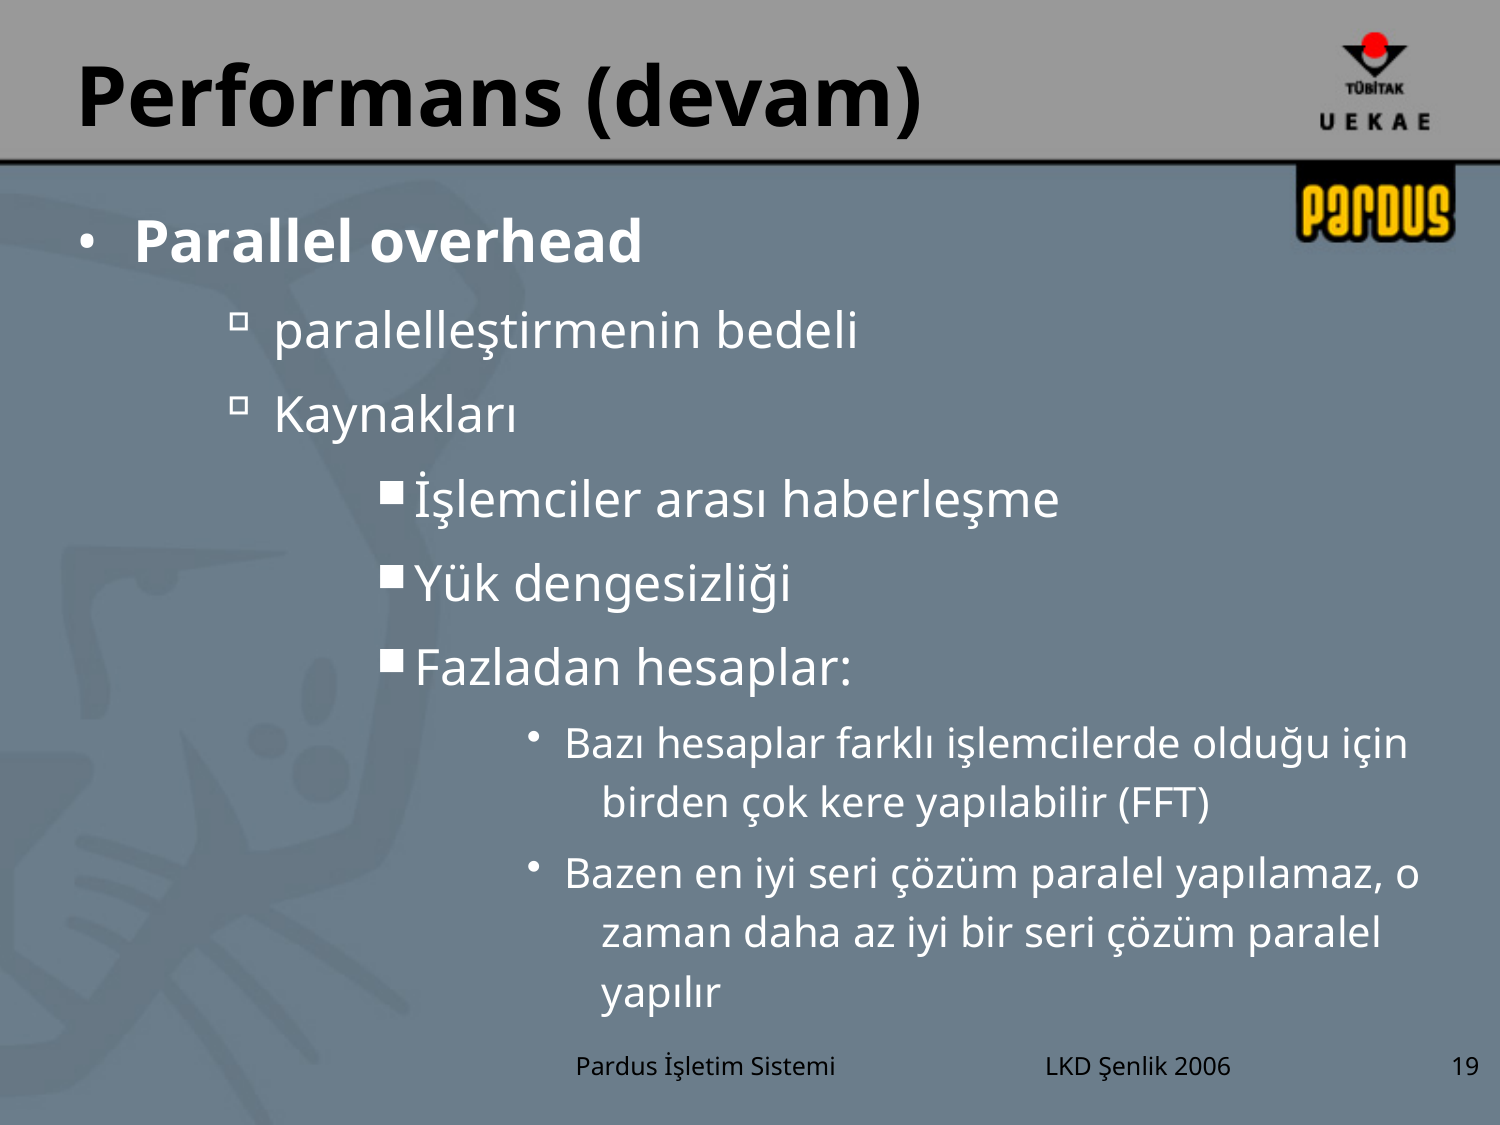

# Performans (devam)
Parallel overhead
paralelleştirmenin bedeli
Kaynakları
İşlemciler arası haberleşme
Yük dengesizliği
Fazladan hesaplar:
Bazı hesaplar farklı işlemcilerde olduğu için birden çok kere yapılabilir (FFT)
Bazen en iyi seri çözüm paralel yapılamaz, o zaman daha az iyi bir seri çözüm paralel yapılır